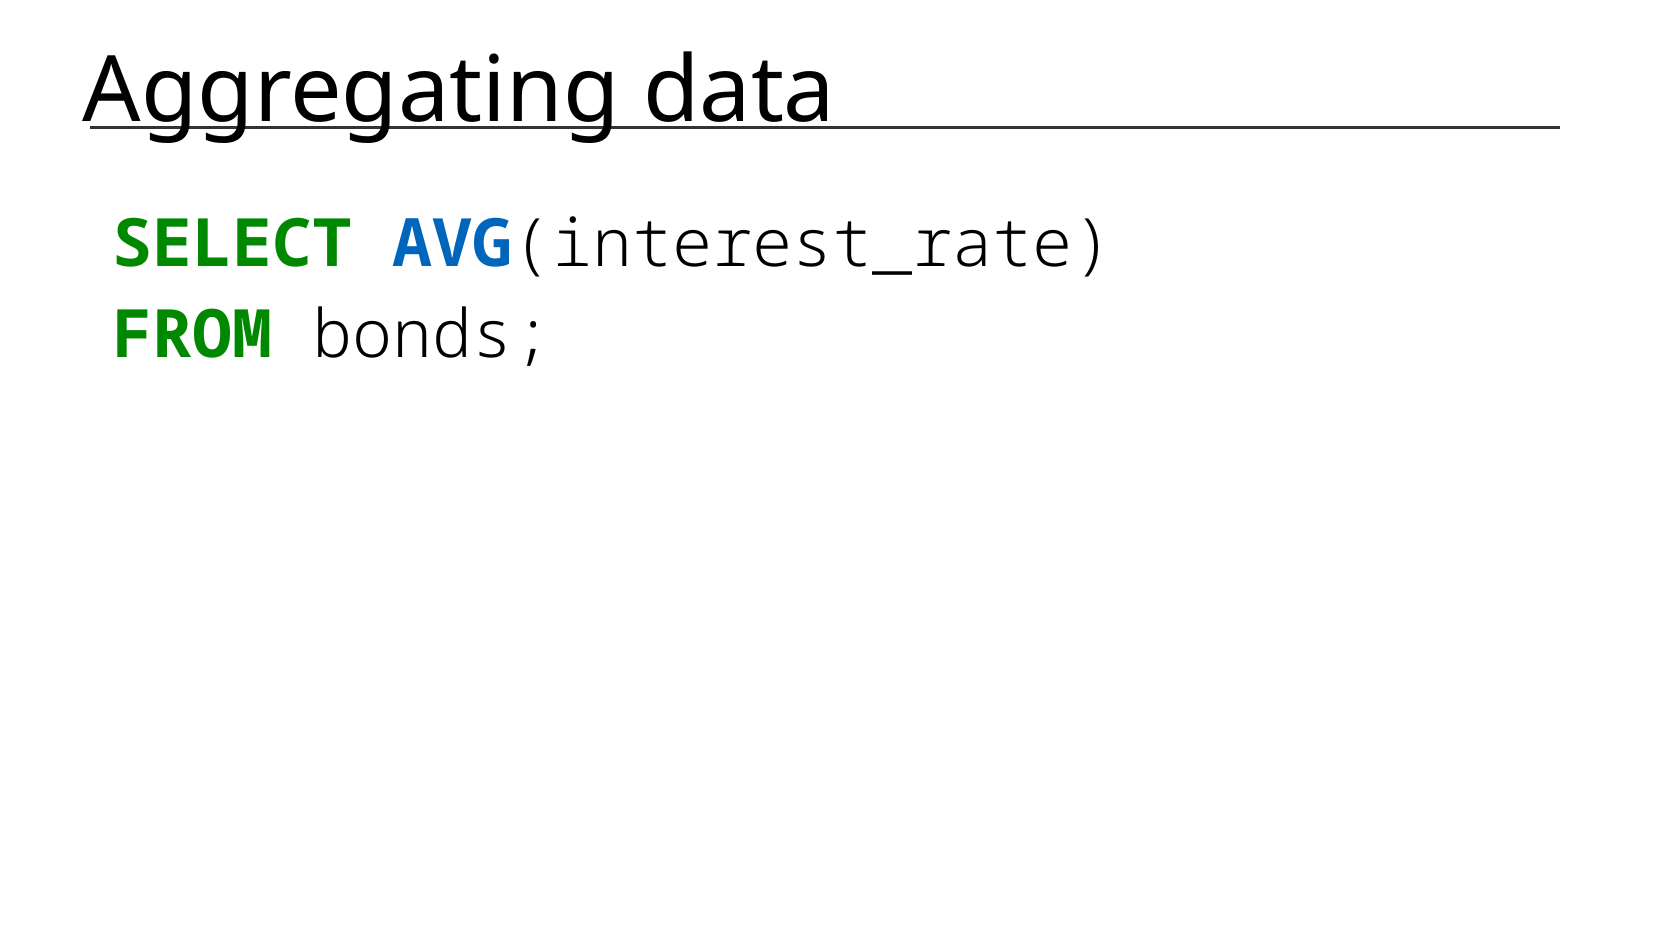

# Aggregating data
SELECT AVG(interest_rate)
FROM bonds;